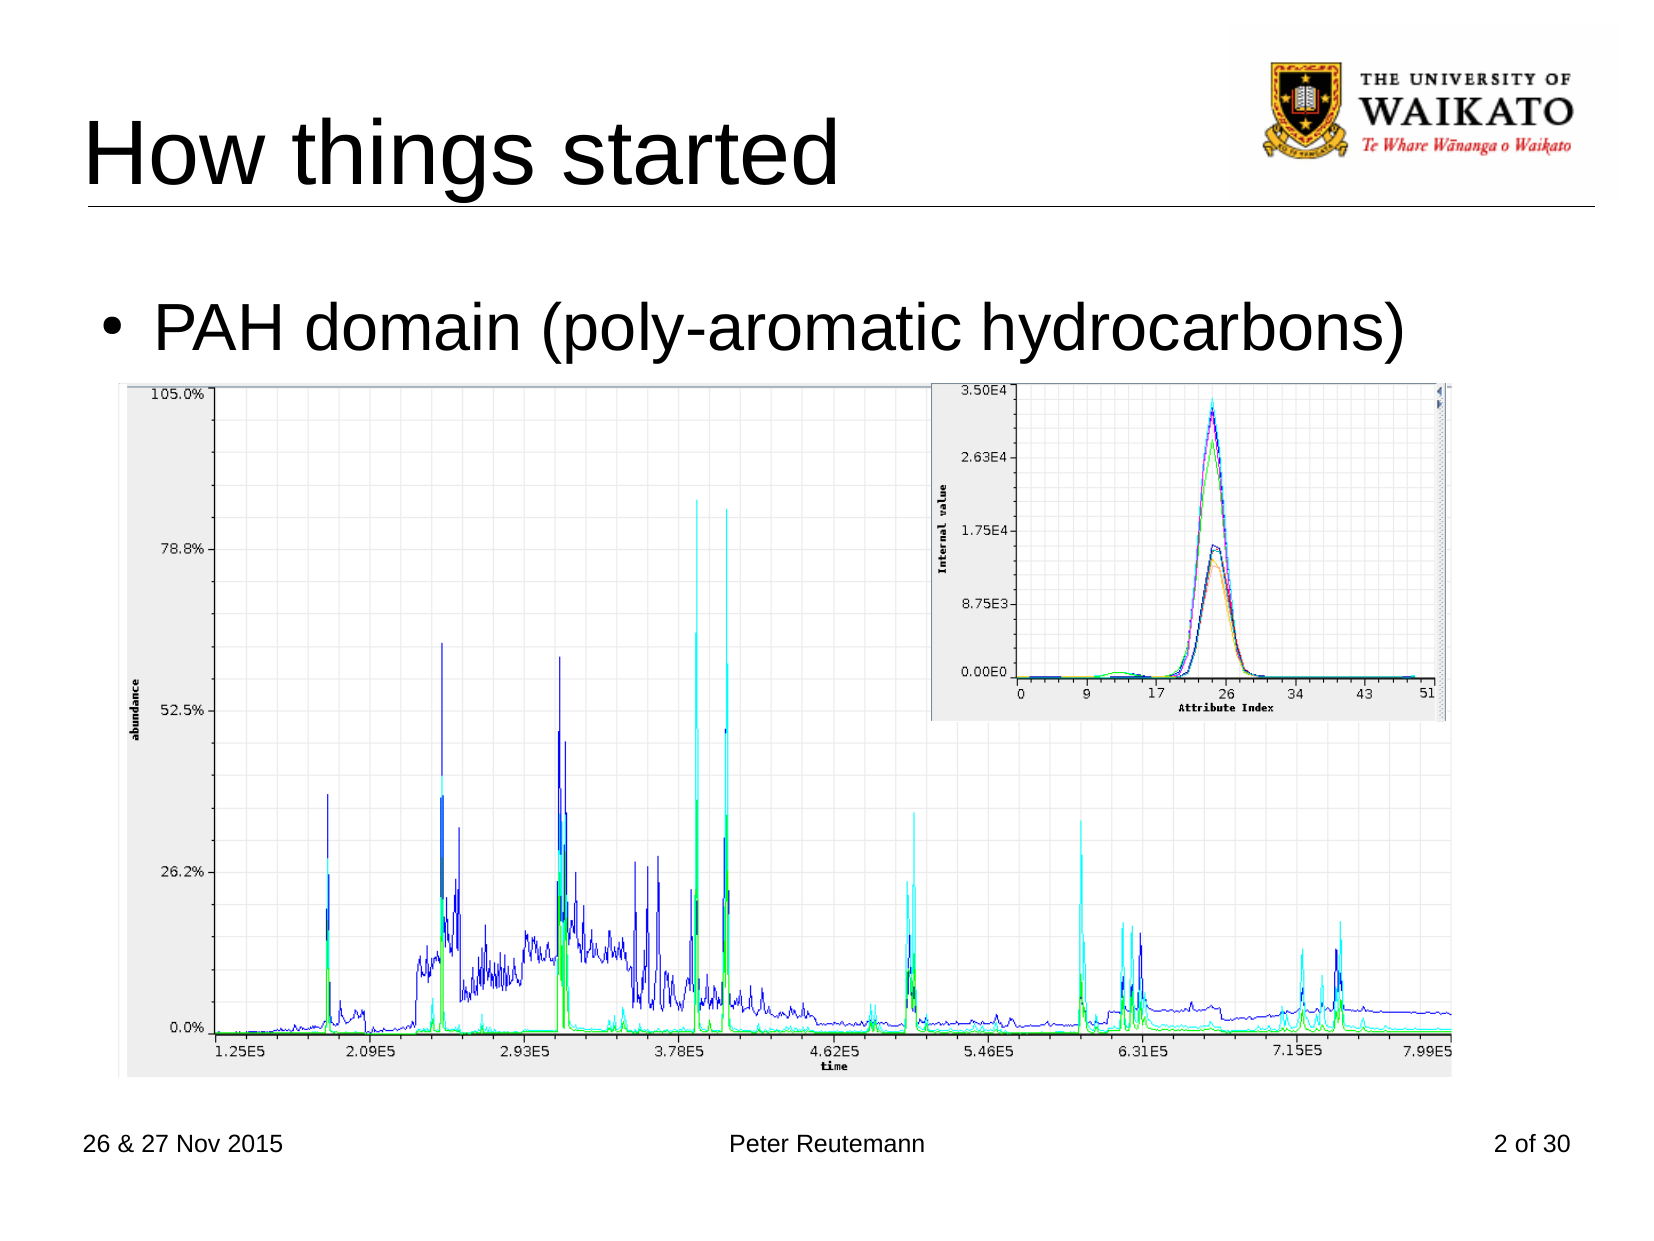

# How things started
PAH domain (poly-aromatic hydrocarbons)
26 & 27 Nov 2015
Peter Reutemann
2